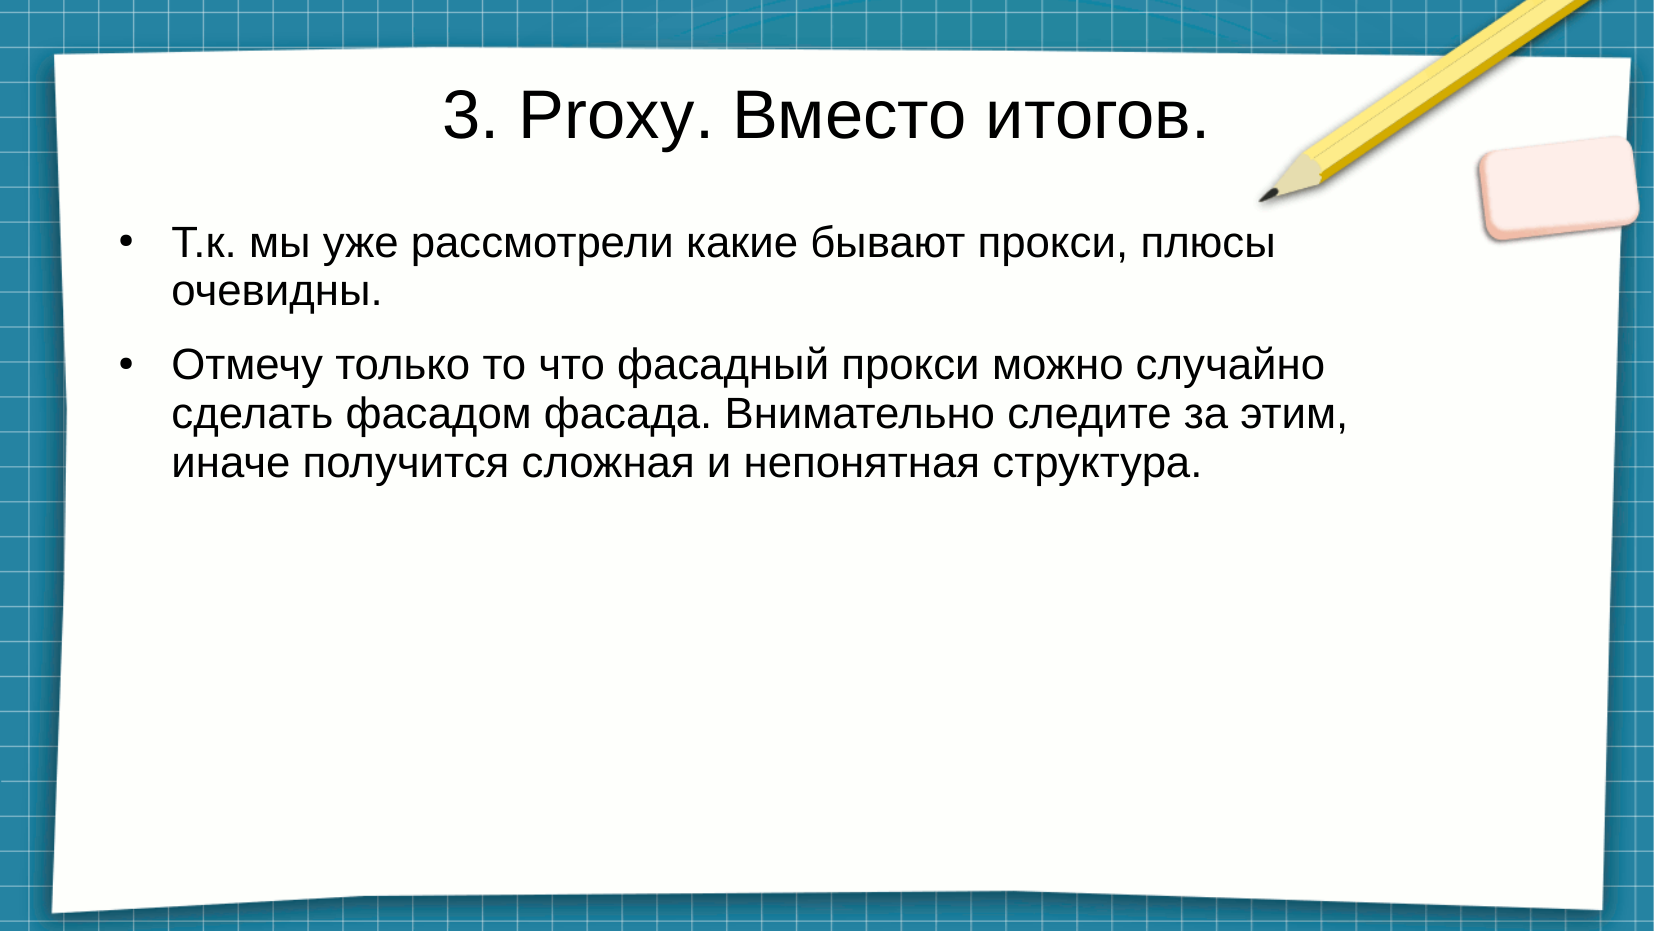

# 3. Proxy. Вместо итогов.
Т.к. мы уже рассмотрели какие бывают прокси, плюсы очевидны.
Отмечу только то что фасадный прокси можно случайно сделать фасадом фасада. Внимательно следите за этим, иначе получится сложная и непонятная структура.